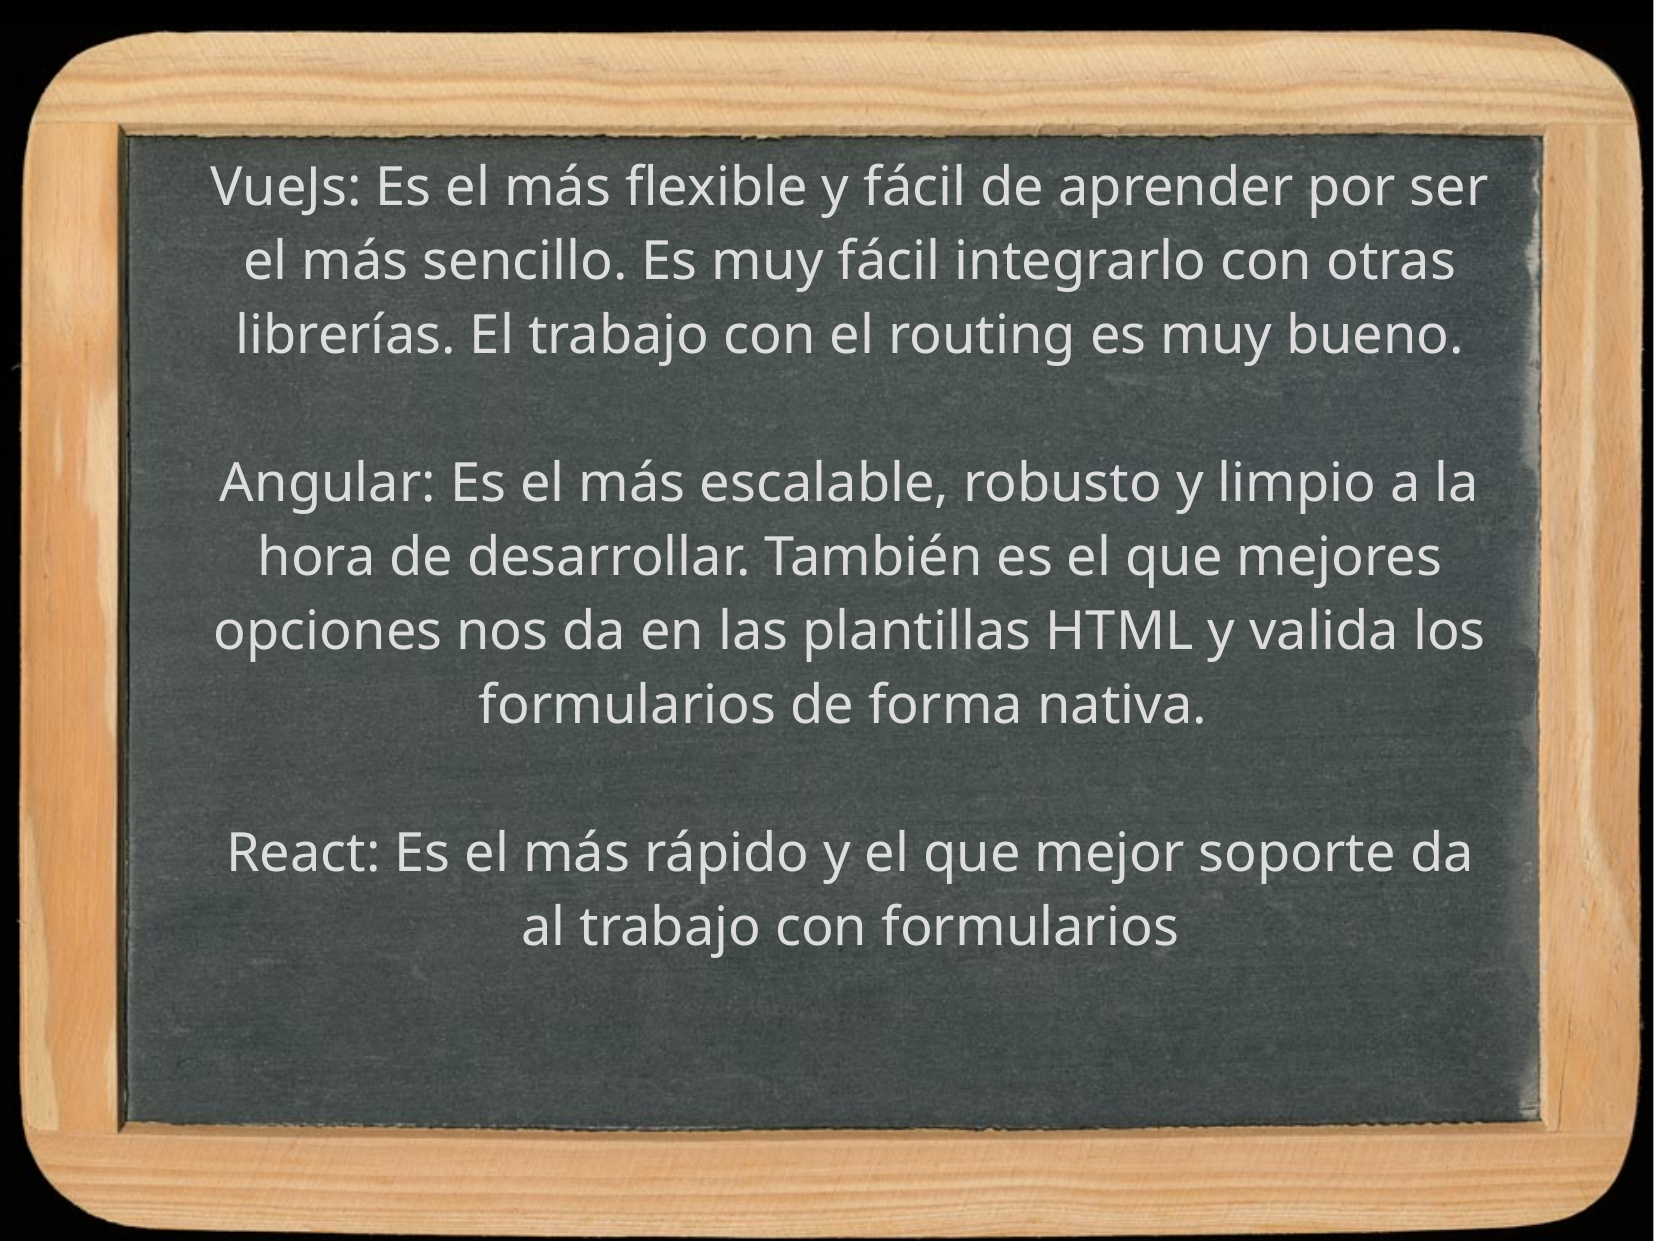

VueJs: Es el más flexible y fácil de aprender por ser el más sencillo. Es muy fácil integrarlo con otras librerías. El trabajo con el routing es muy bueno.
Angular: Es el más escalable, robusto y limpio a la hora de desarrollar. También es el que mejores opciones nos da en las plantillas HTML y valida los formularios de forma nativa.
React: Es el más rápido y el que mejor soporte da al trabajo con formularios